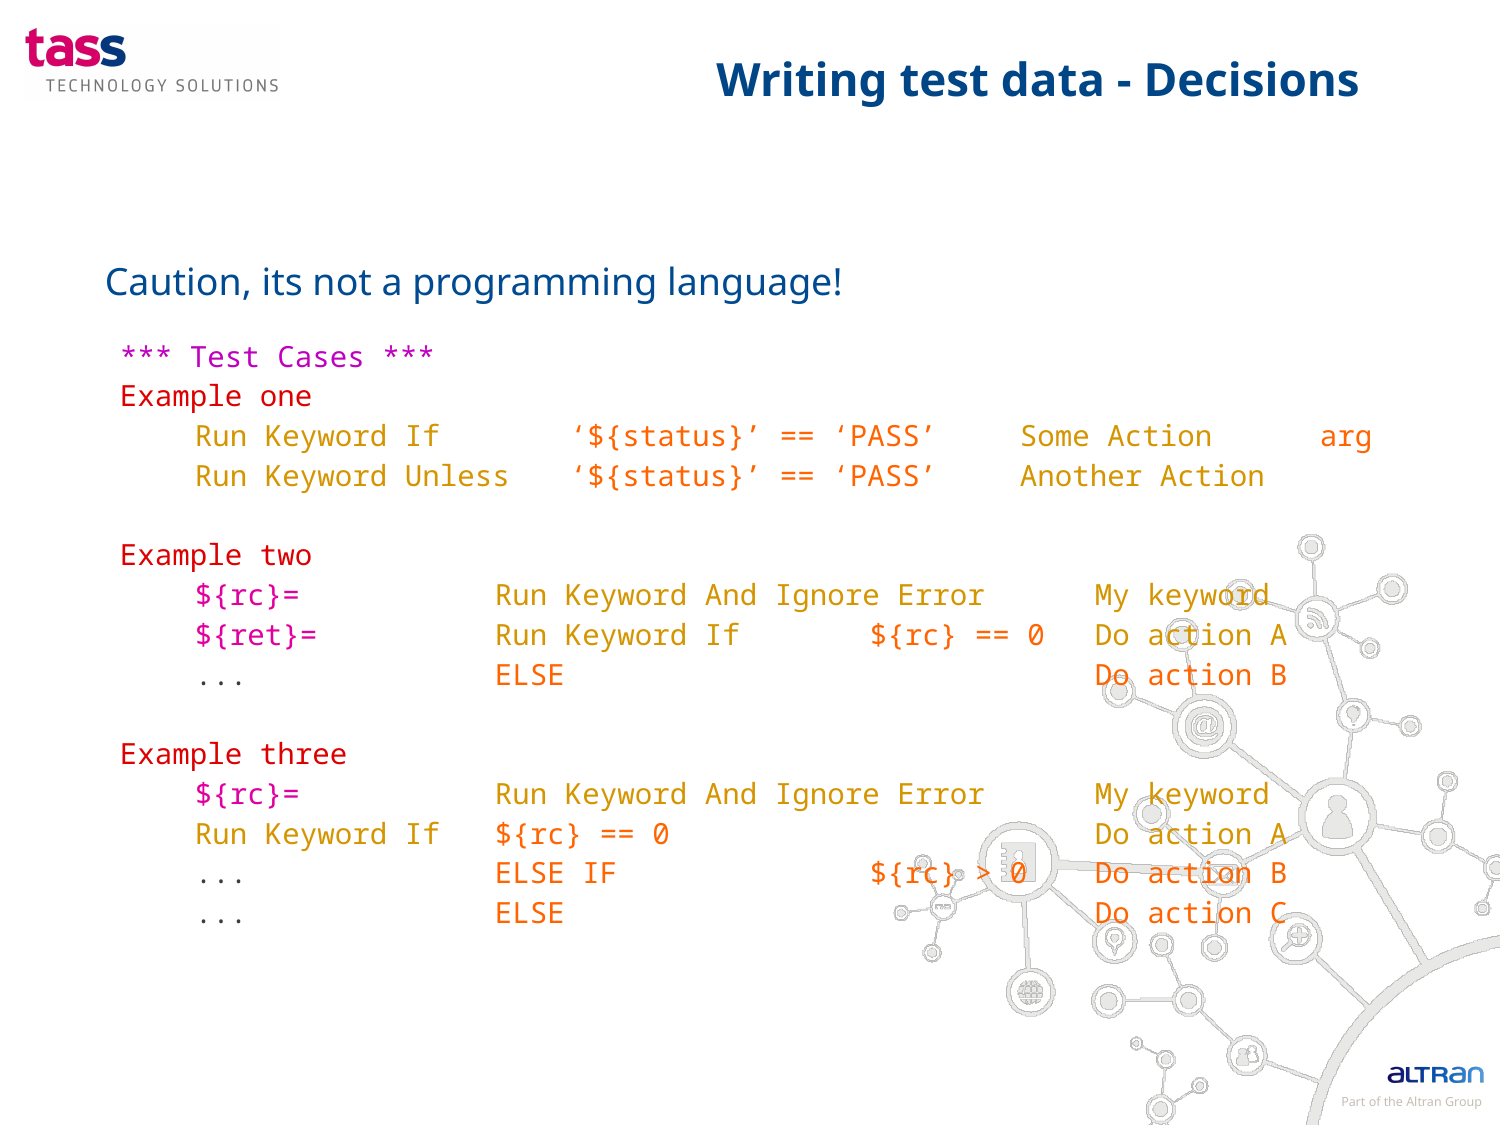

# Writing test data - Decisions
Caution, its not a programming language!
*** Test Cases ***
Example one
	Run Keyword If 		‘${status}’ == ‘PASS’		Some Action		arg
	Run Keyword Unless	‘${status}’ == ‘PASS’		Another Action
Example two
	${rc}=			Run Keyword And Ignore Error		My keyword
	${ret}=			Run Keyword If		${rc} == 0	Do action A
	...				ELSE								Do action B
Example three
	${rc}=			Run Keyword And Ignore Error		My keyword
	Run Keyword If	${rc} == 0						Do action A
	...				ELSE IF				${rc} > 0	Do action B
	...				ELSE								Do action C